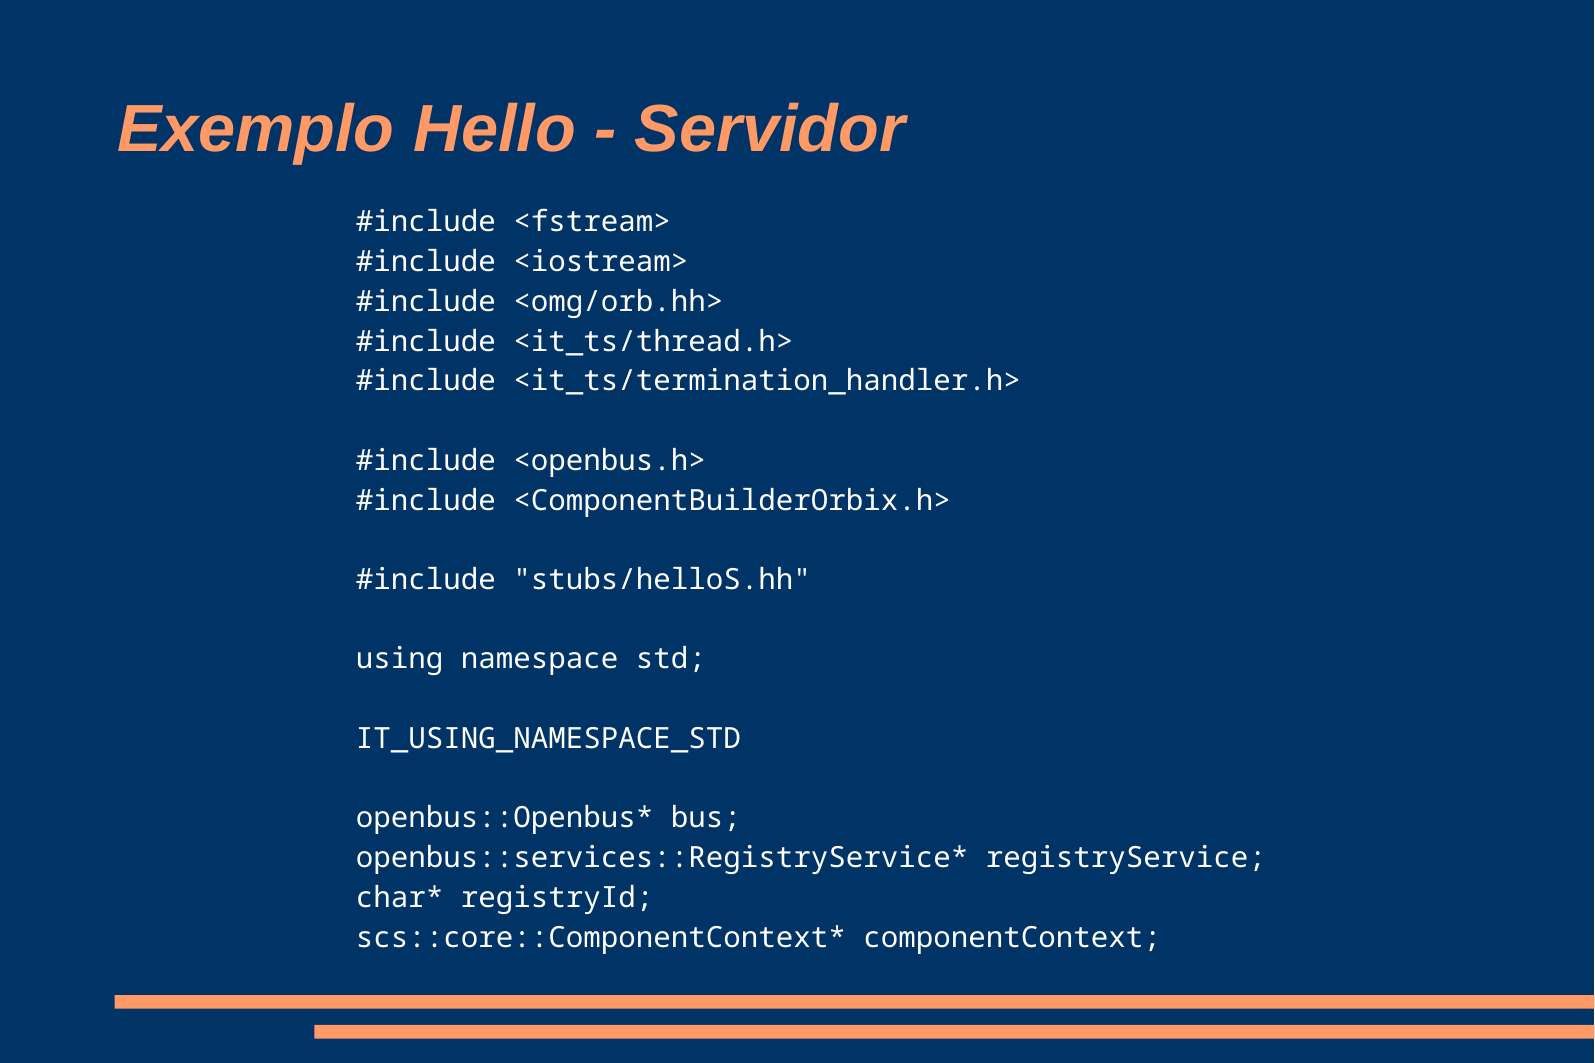

# Exemplo Hello - Servidor
#include <fstream>
#include <iostream>
#include <omg/orb.hh>
#include <it_ts/thread.h>
#include <it_ts/termination_handler.h>
#include <openbus.h>
#include <ComponentBuilderOrbix.h>
#include "stubs/helloS.hh"
using namespace std;
IT_USING_NAMESPACE_STD
openbus::Openbus* bus;
openbus::services::RegistryService* registryService;
char* registryId;
scs::core::ComponentContext* componentContext;